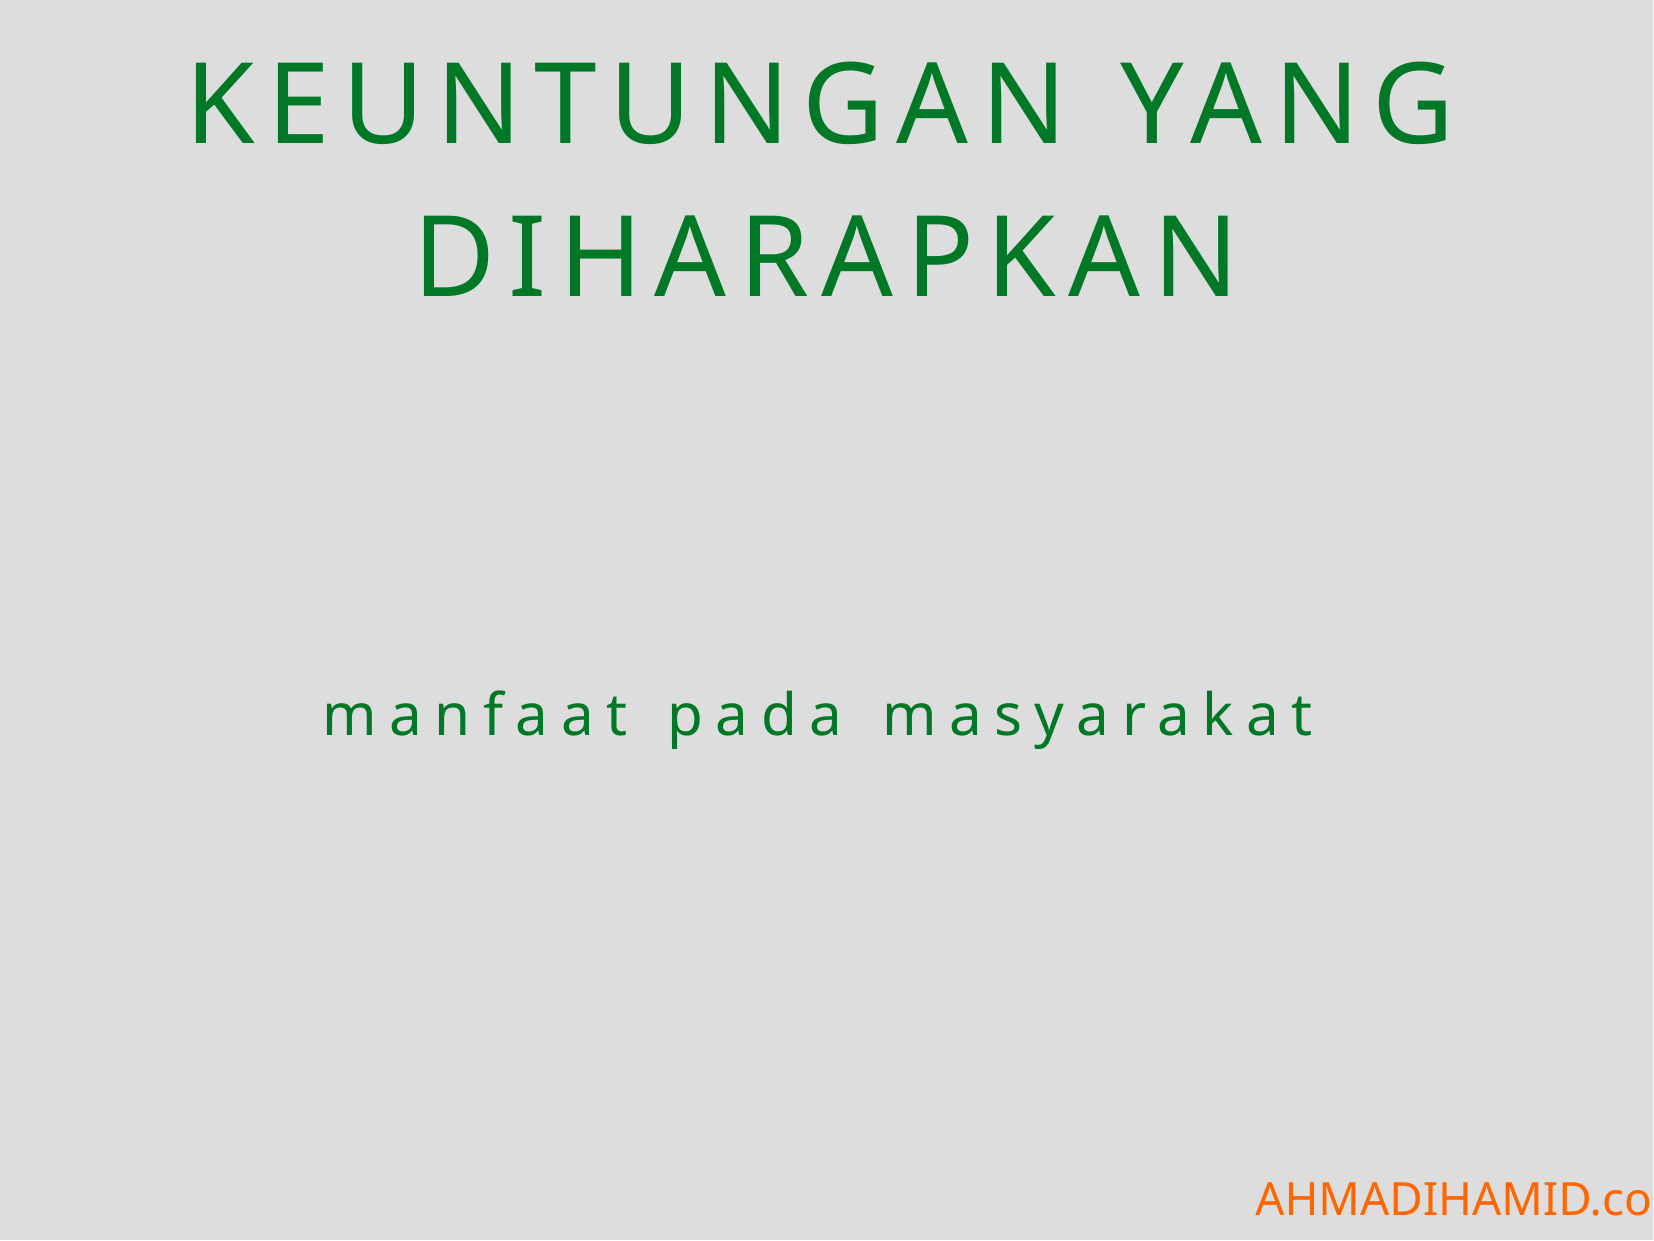

# KEUNTUNGAN YANG DIHARAPKAN
manfaat pada masyarakat
AHMADIHAMID.com